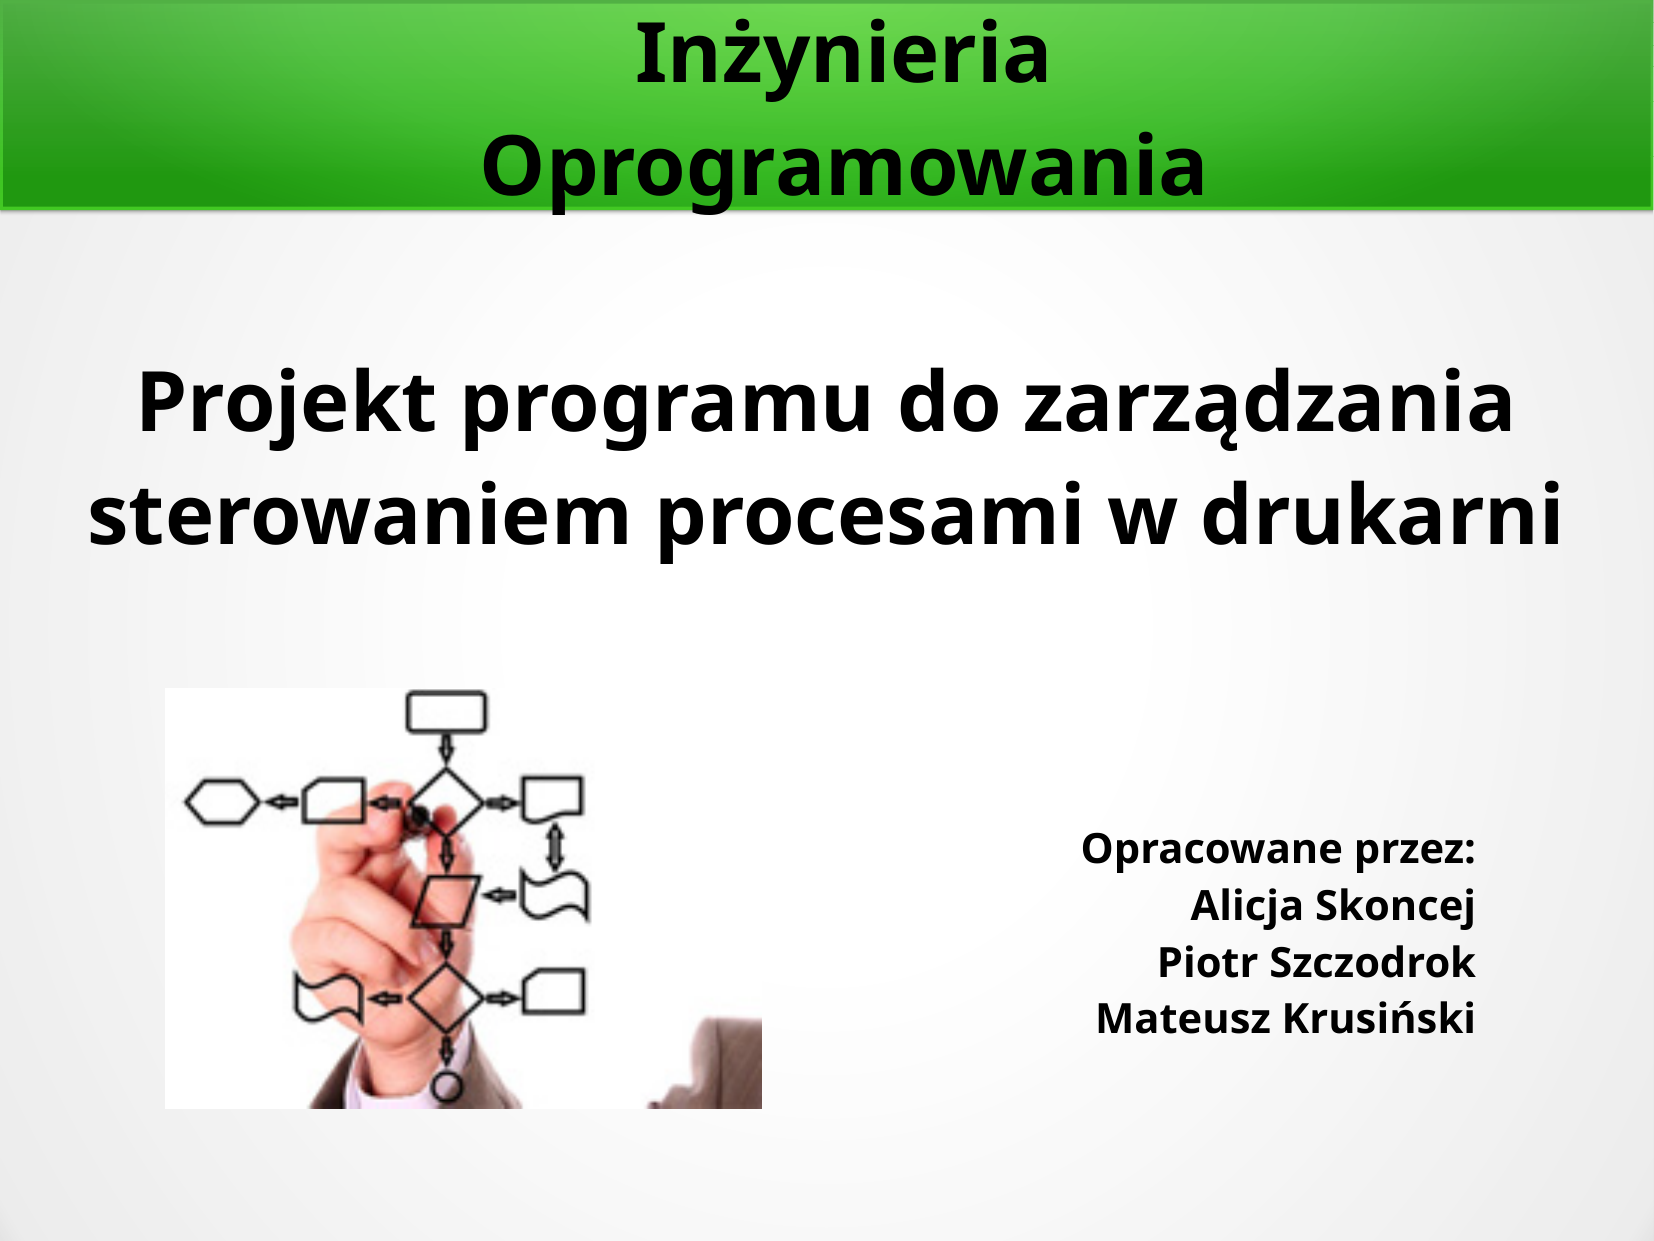

Inżynieria Oprogramowania
Projekt programu do zarządzania sterowaniem procesami w drukarni
# Opracowane przez:
Alicja Skoncej
Piotr Szczodrok
Mateusz Krusiński